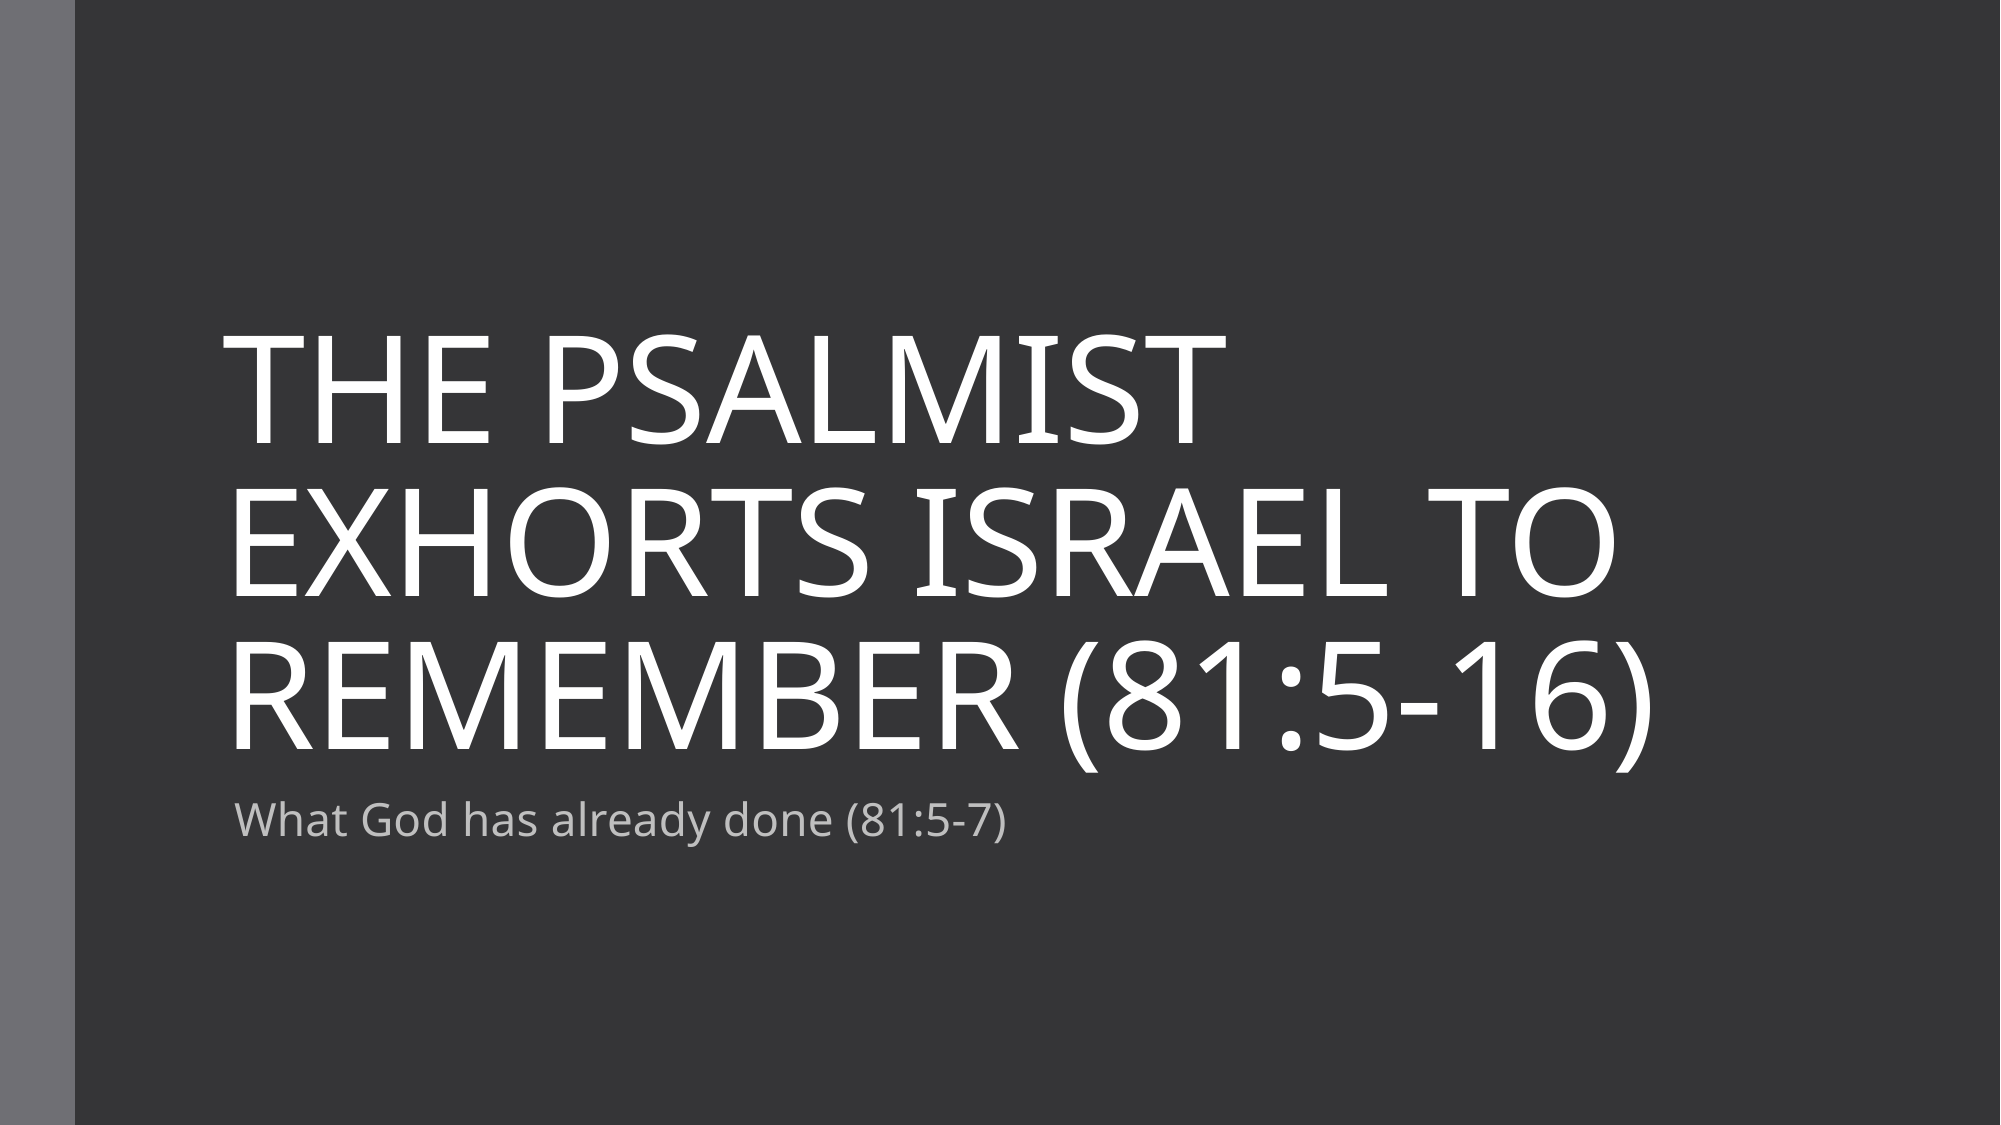

# THE PSALMIST EXHORTS ISRAEL TO REMEMBER (81:5-16)
 What God has already done (81:5-7)